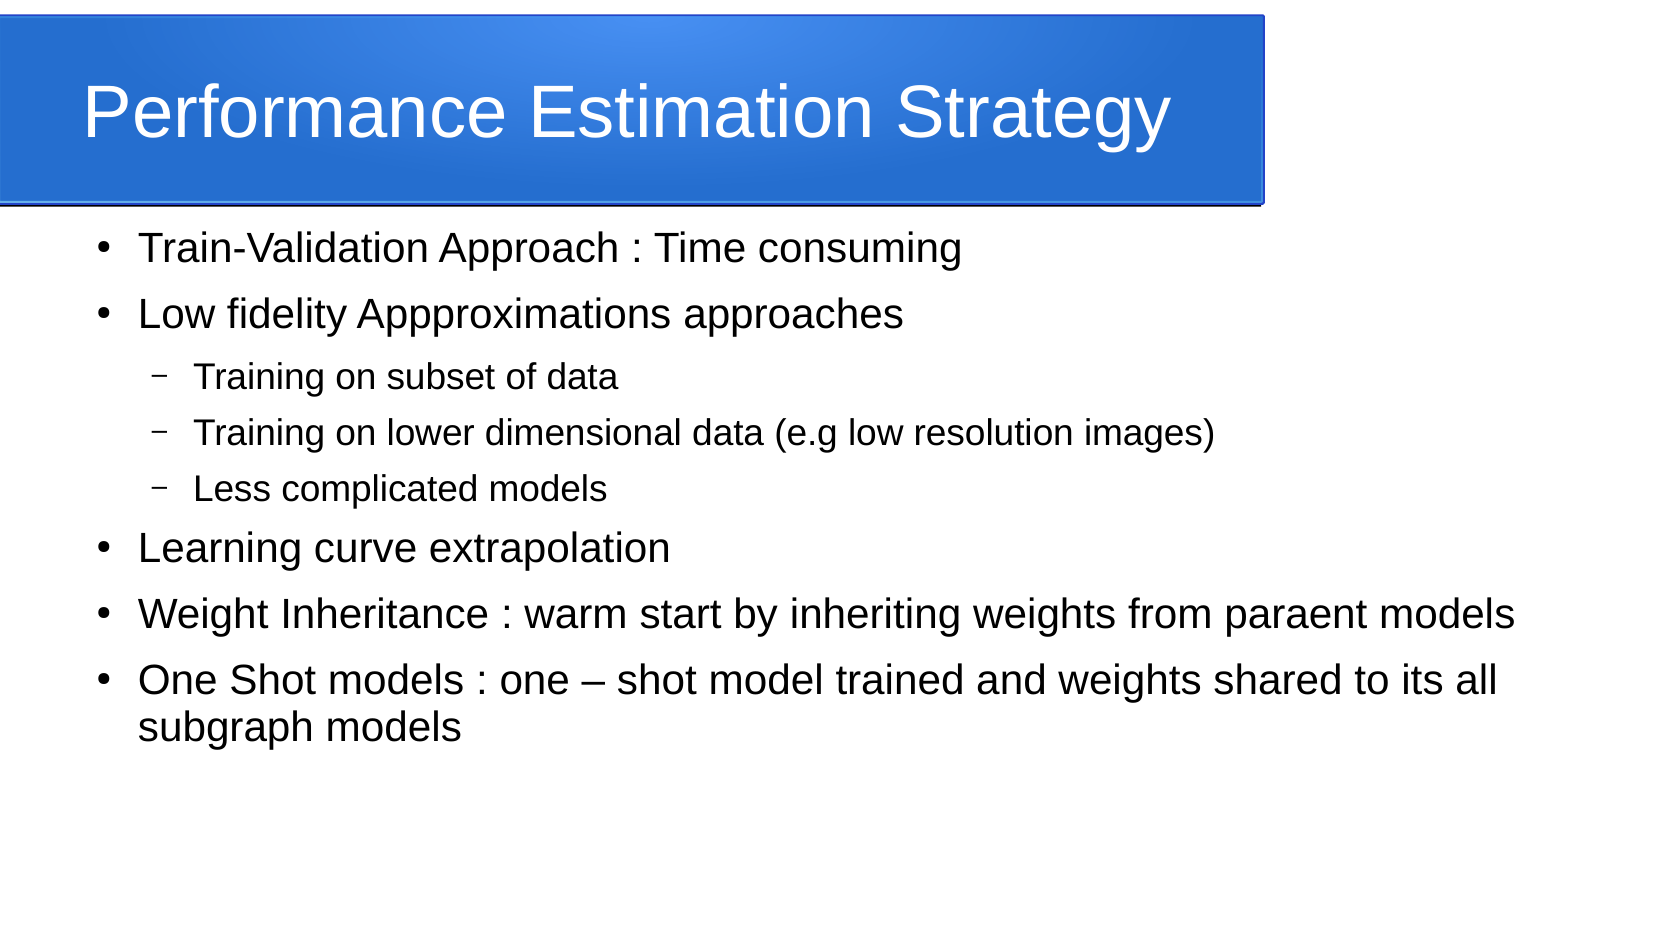

# Performance Estimation Strategy
Train-Validation Approach : Time consuming
Low fidelity Appproximations approaches
Training on subset of data
Training on lower dimensional data (e.g low resolution images)
Less complicated models
Learning curve extrapolation
Weight Inheritance : warm start by inheriting weights from paraent models
One Shot models : one – shot model trained and weights shared to its all subgraph models